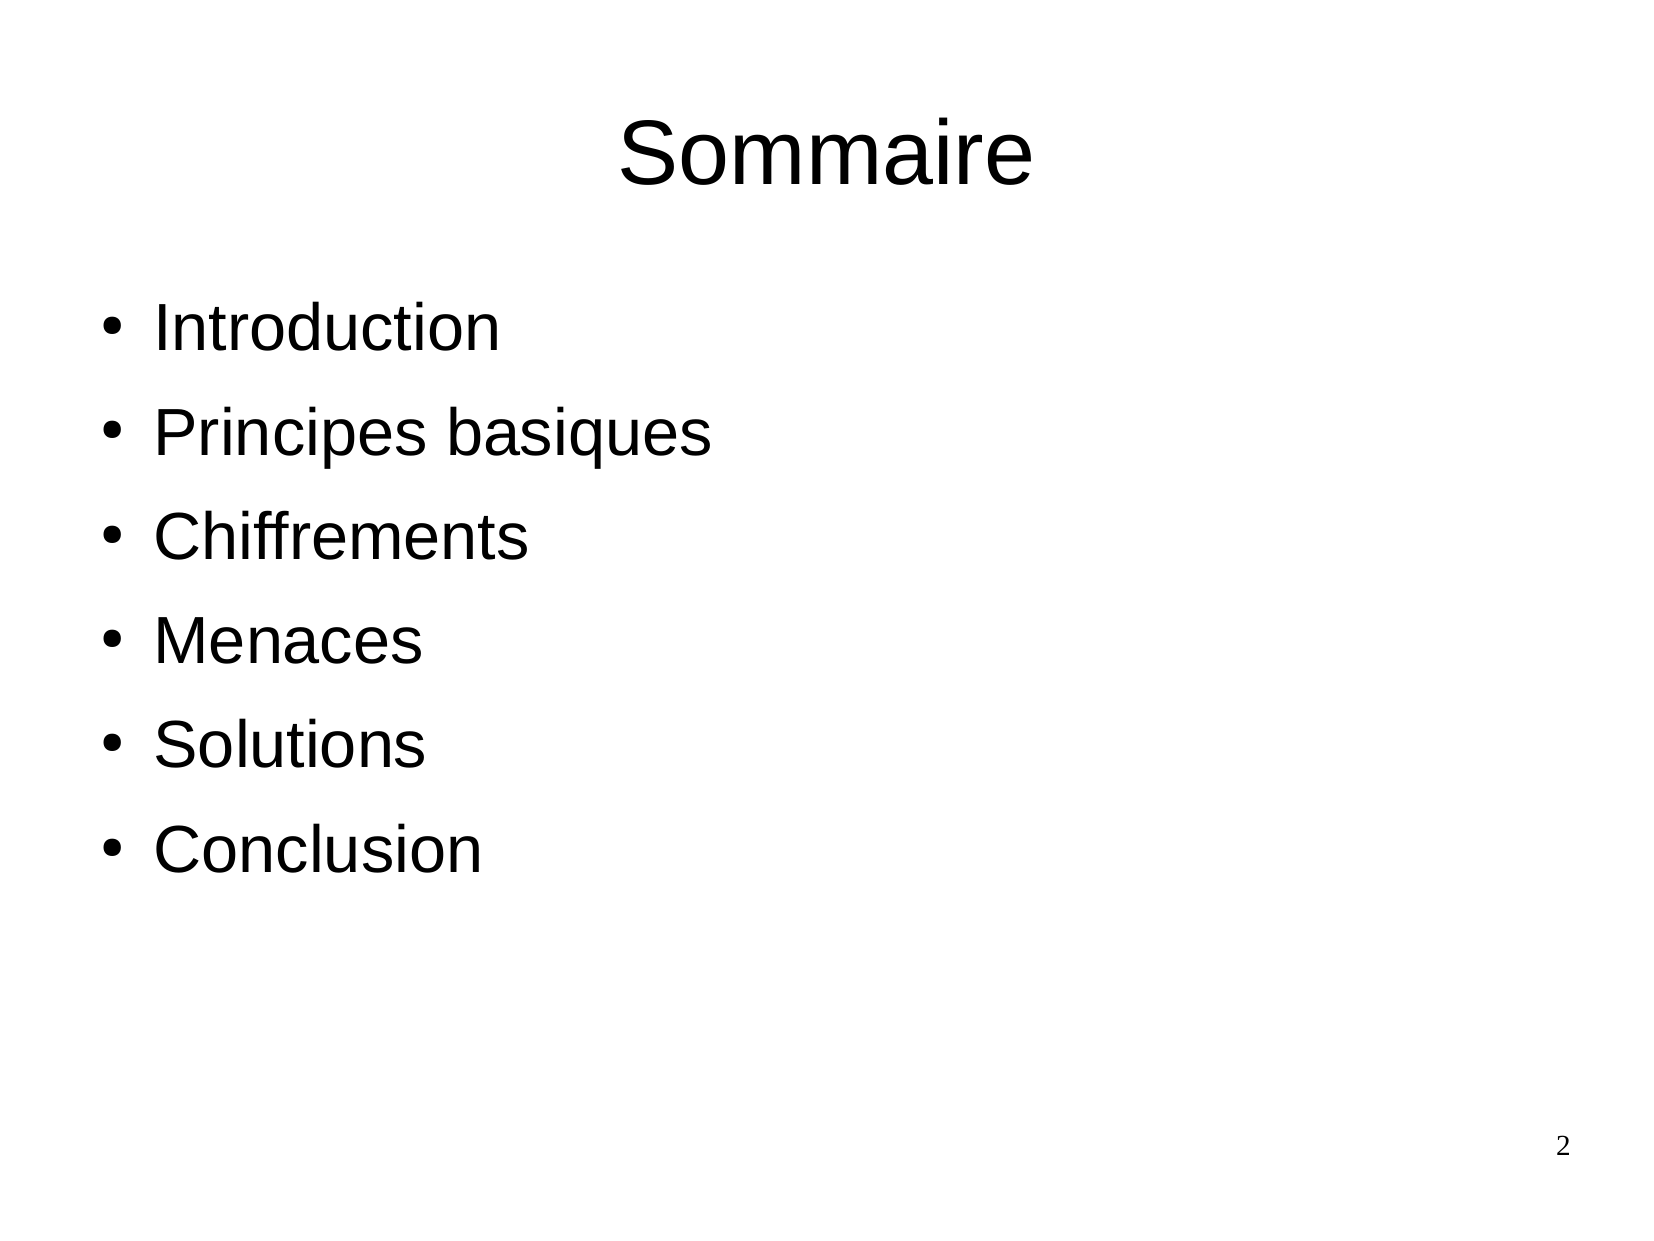

# Sommaire
Introduction
Principes basiques
Chiffrements
Menaces
Solutions
Conclusion
2